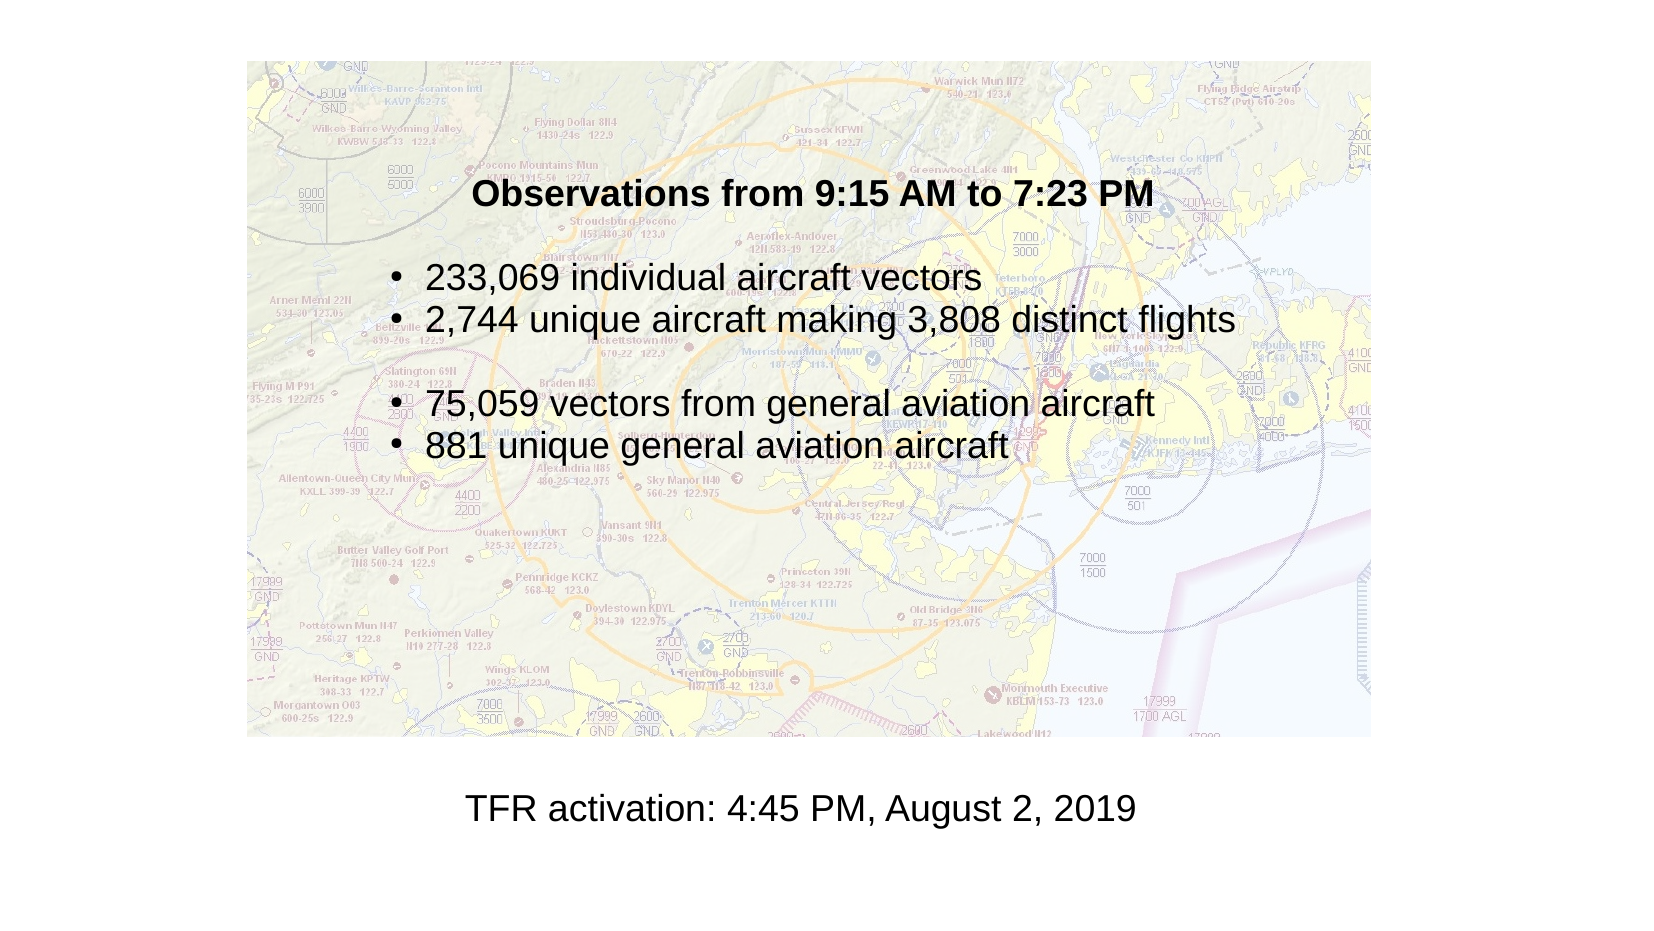

Observations from 9:15 AM to 7:23 PM
233,069 individual aircraft vectors
2,744 unique aircraft making 3,808 distinct flights
75,059 vectors from general aviation aircraft
881 unique general aviation aircraft
TFR activation: 4:45 PM, August 2, 2019